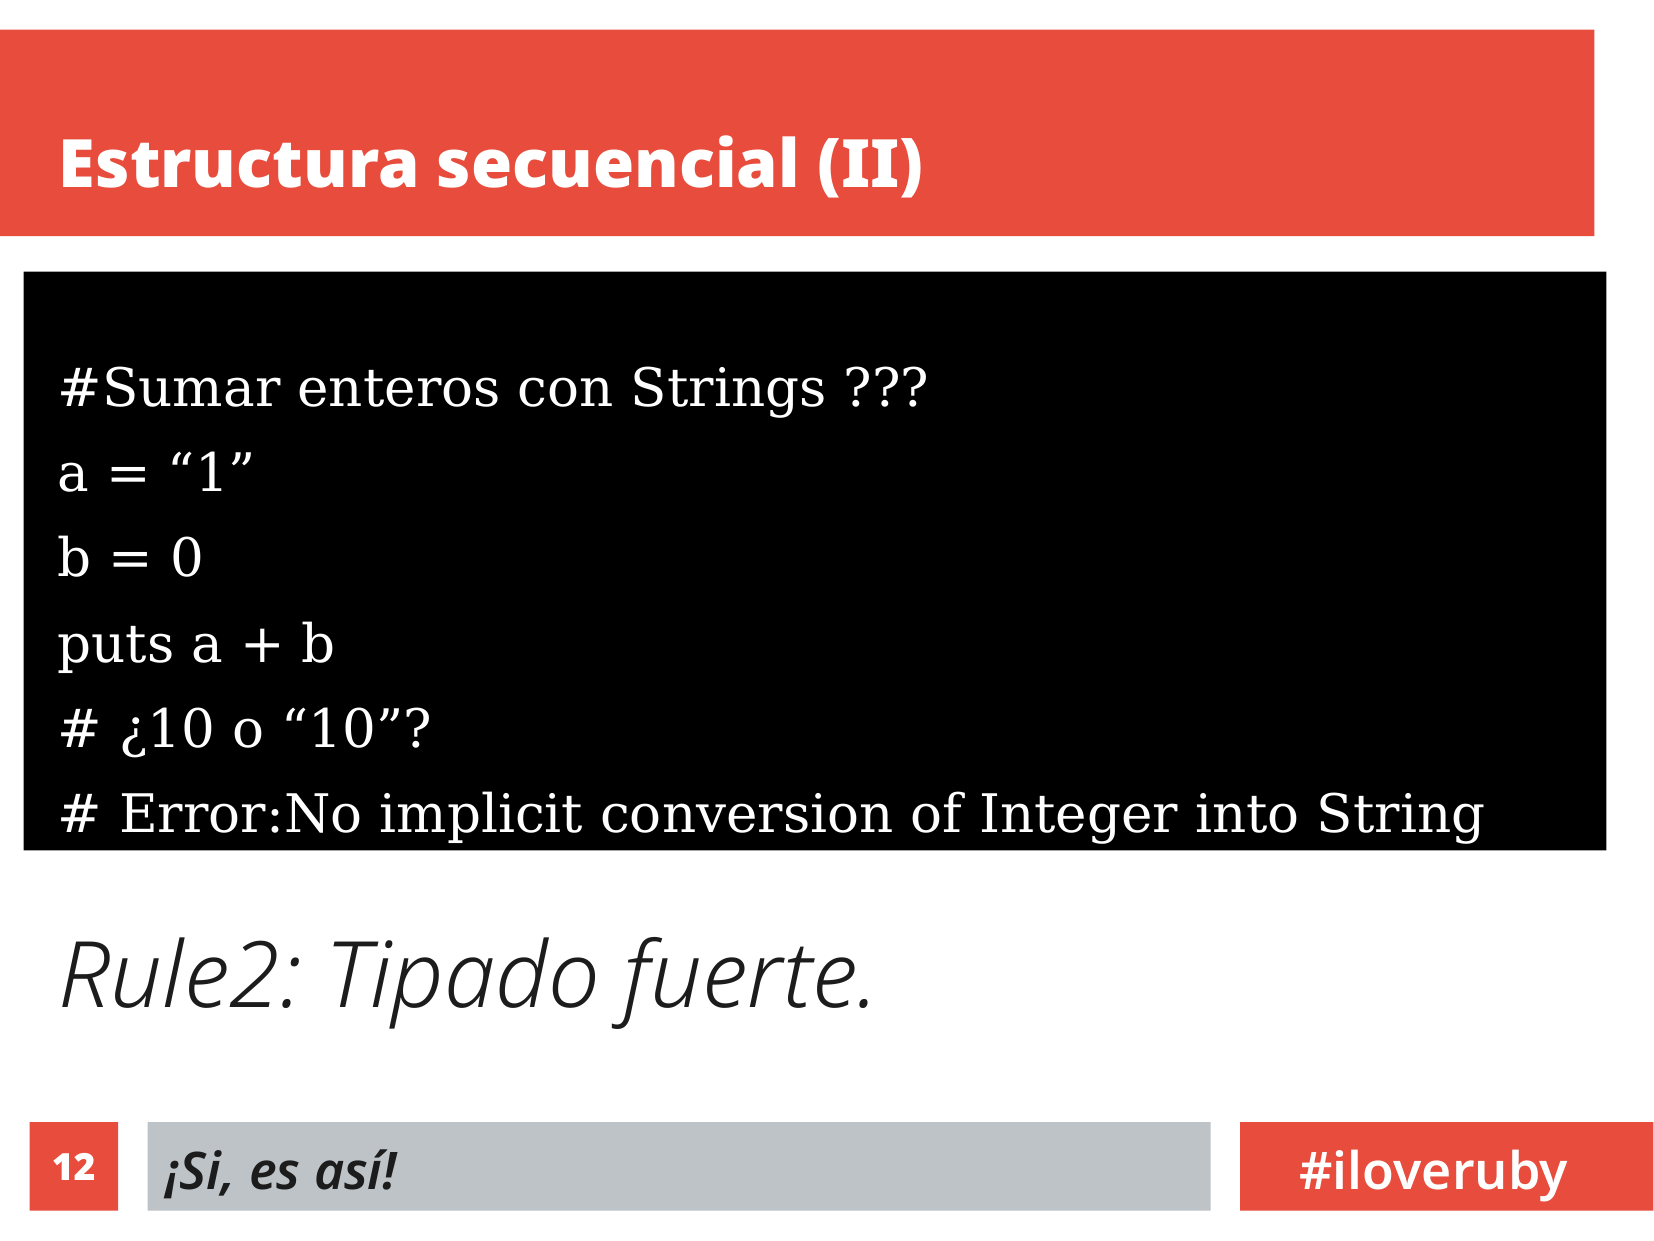

# Estructura secuencial (II)
 #Sumar enteros con Strings ???
 a = “1”
 b = 0
 puts a + b
 # ¿10 o “10”?
 # Error:No implicit conversion of Integer into String
Rule2: Tipado fuerte.
12
¡Si, es así!
#iloveruby